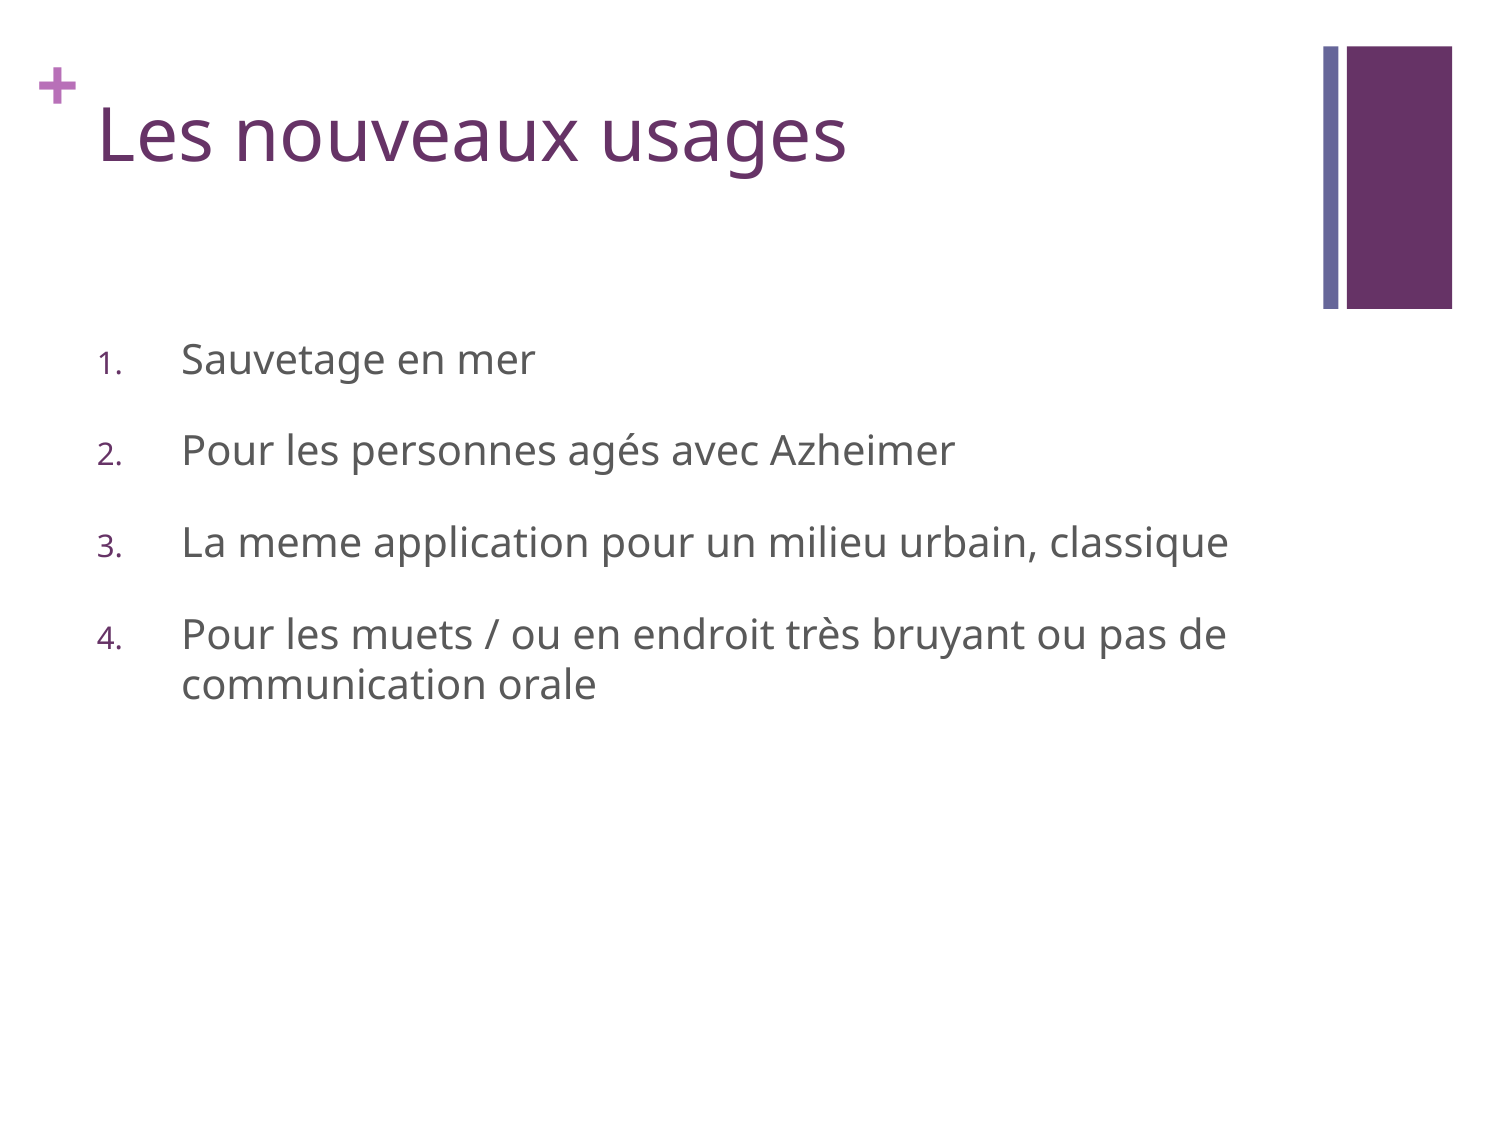

# Les nouveaux usages
Sauvetage en mer
Pour les personnes agés avec Azheimer
La meme application pour un milieu urbain, classique
Pour les muets / ou en endroit très bruyant ou pas de communication orale